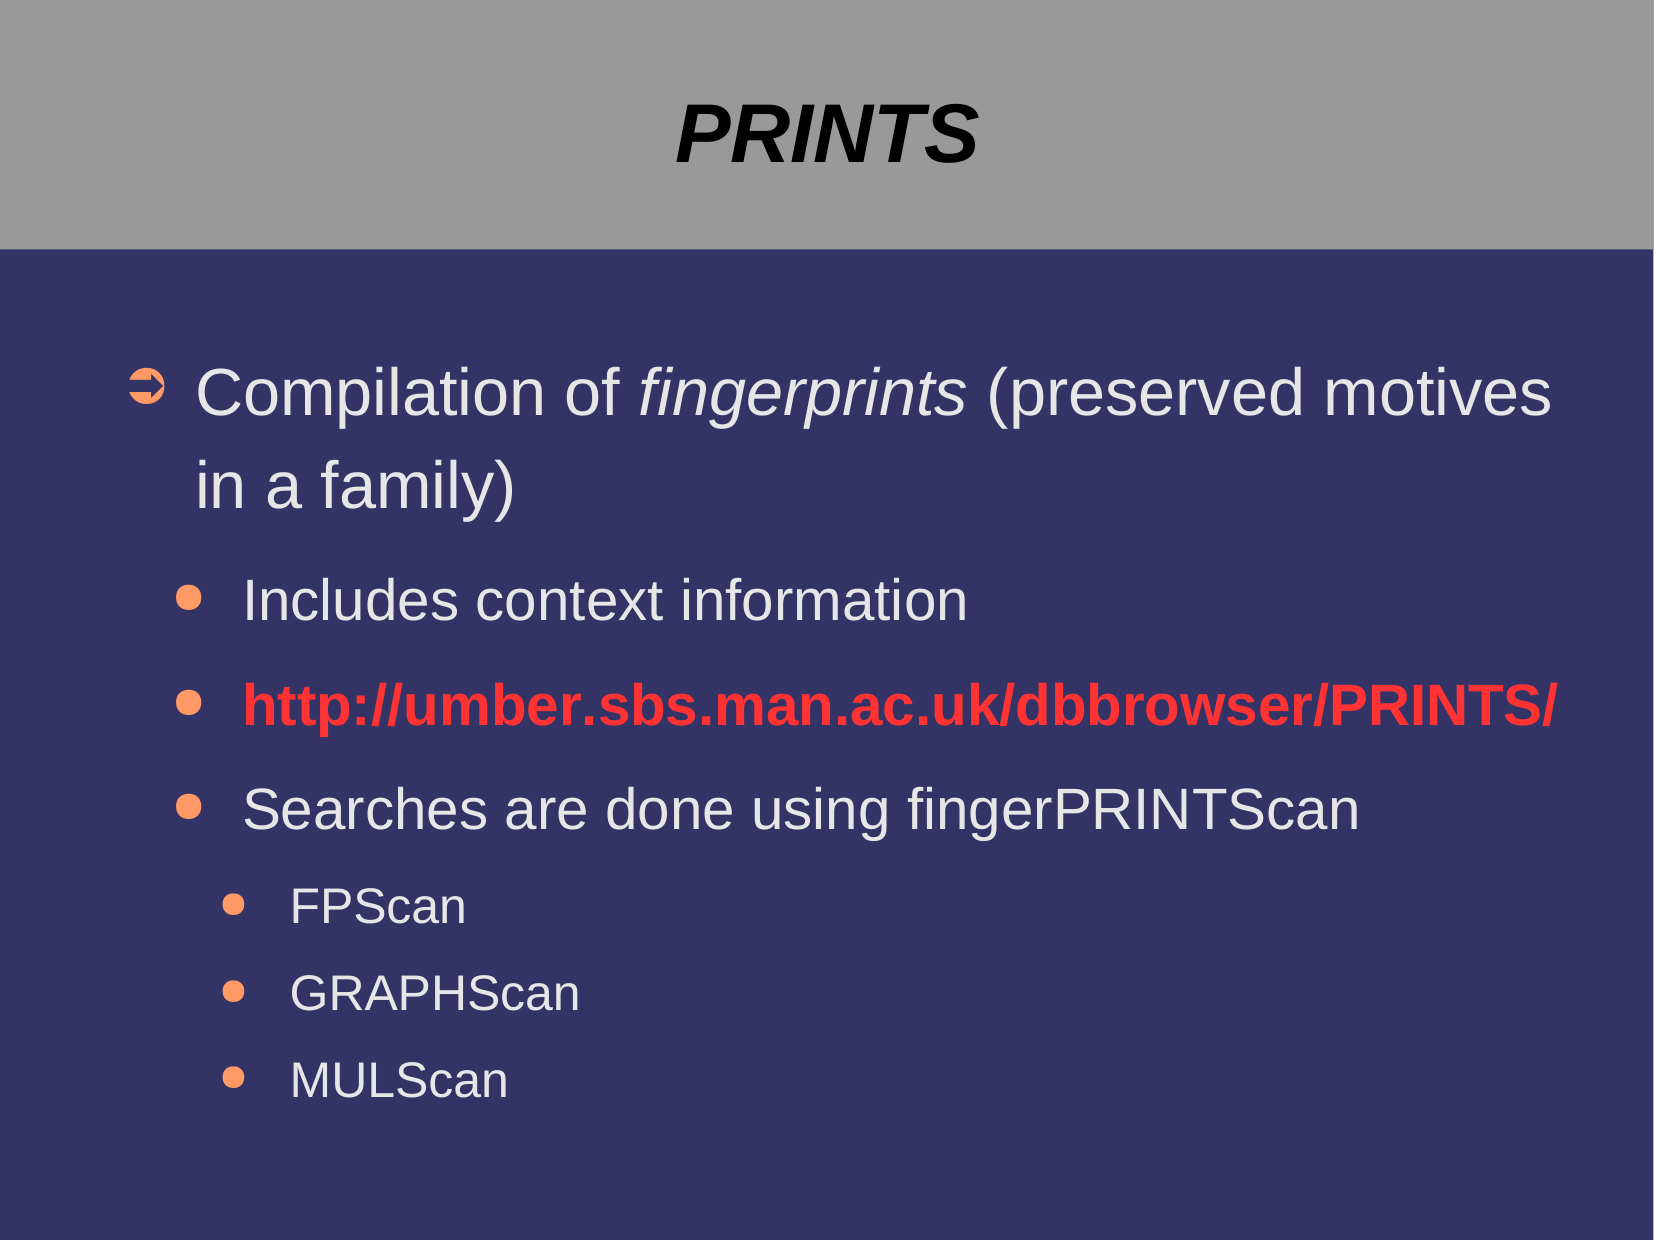

# PRINTS
Compilation of fingerprints (preserved motives in a family)
Includes context information
http://umber.sbs.man.ac.uk/dbbrowser/PRINTS/
Searches are done using fingerPRINTScan
FPScan
GRAPHScan
MULScan